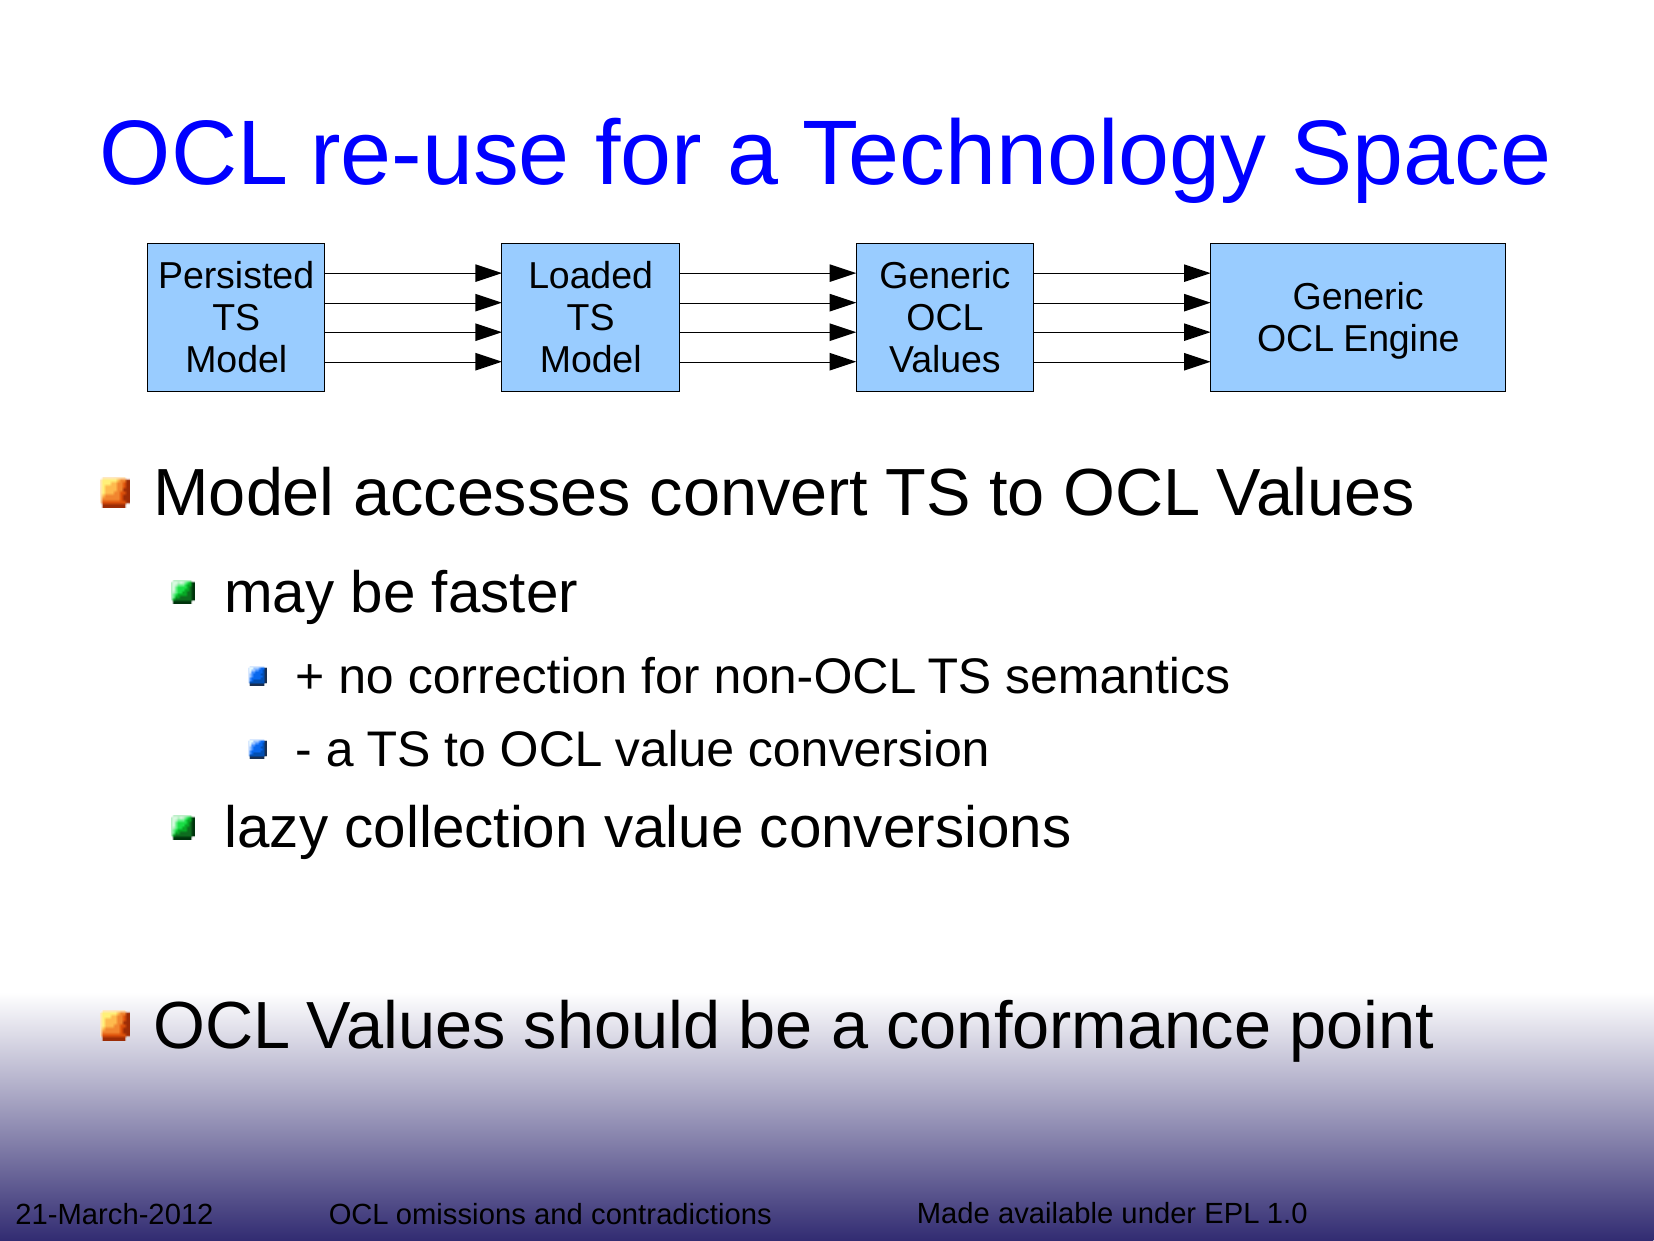

# OCL re-use for a Technology Space
Persisted
TS
Model
Loaded
TS
Model
Generic
OCL
Values
Generic
OCL Engine
Model accesses convert TS to OCL Values
may be faster
+ no correction for non-OCL TS semantics
- a TS to OCL value conversion
lazy collection value conversions
OCL Values should be a conformance point
21-March-2012
OCL omissions and contradictions